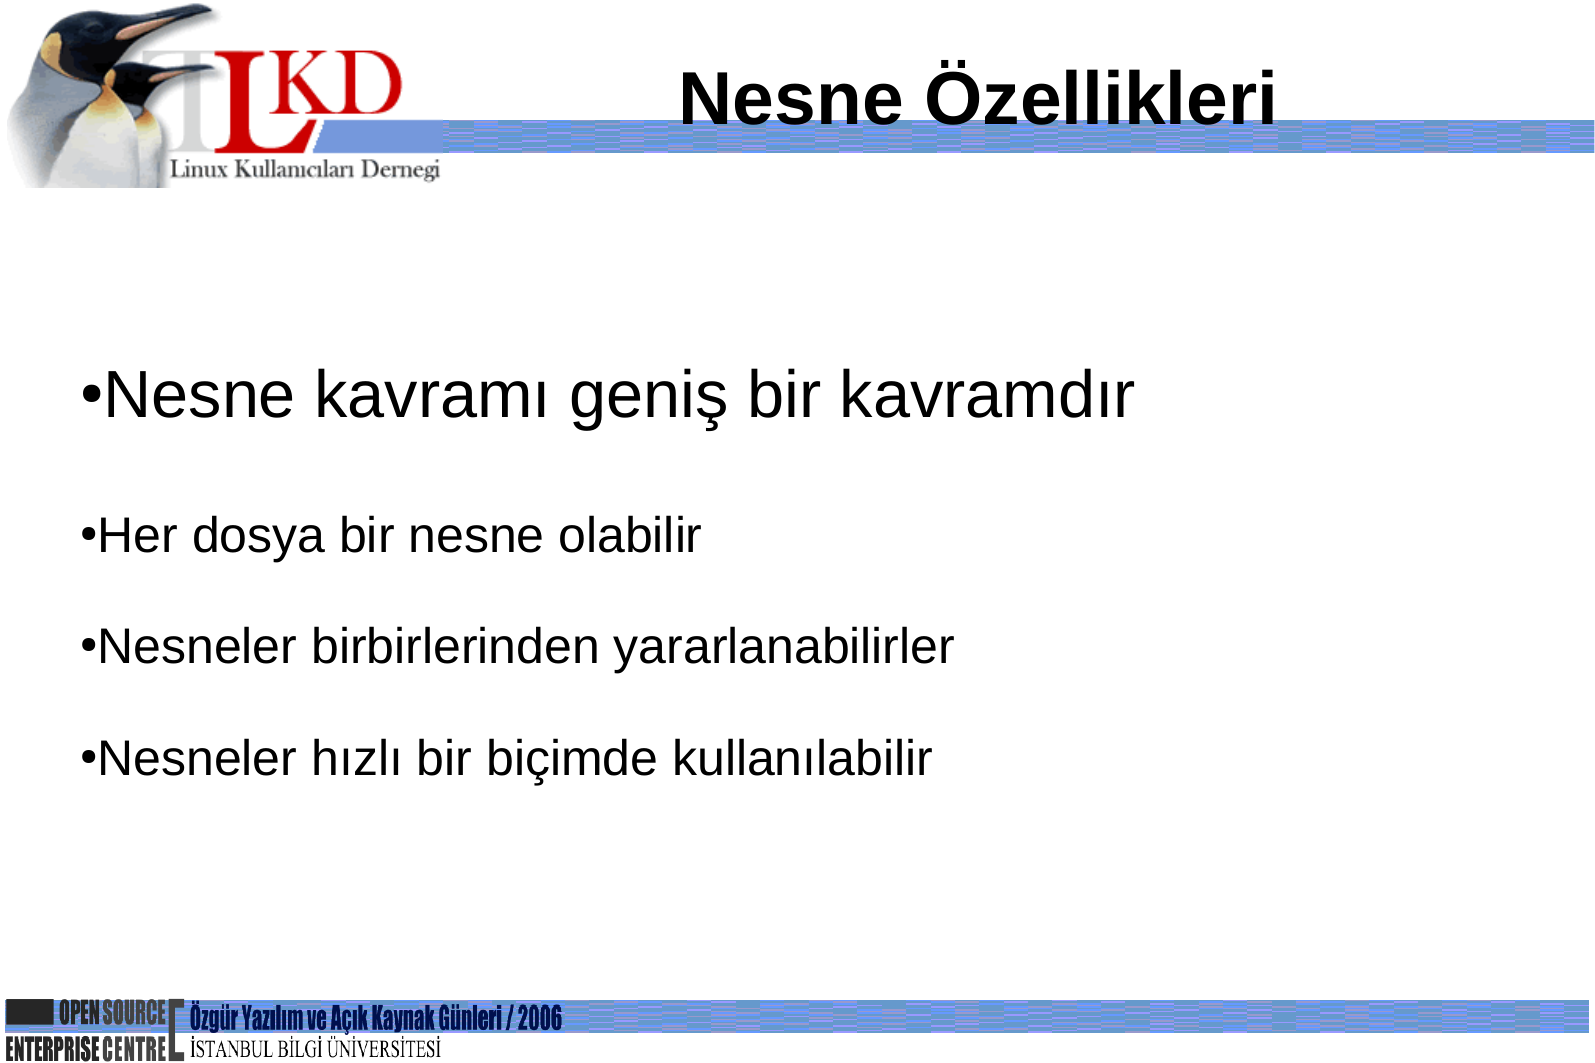

# Nesne Özellikleri
Nesne kavramı geniş bir kavramdır
Her dosya bir nesne olabilir
Nesneler birbirlerinden yararlanabilirler
Nesneler hızlı bir biçimde kullanılabilir